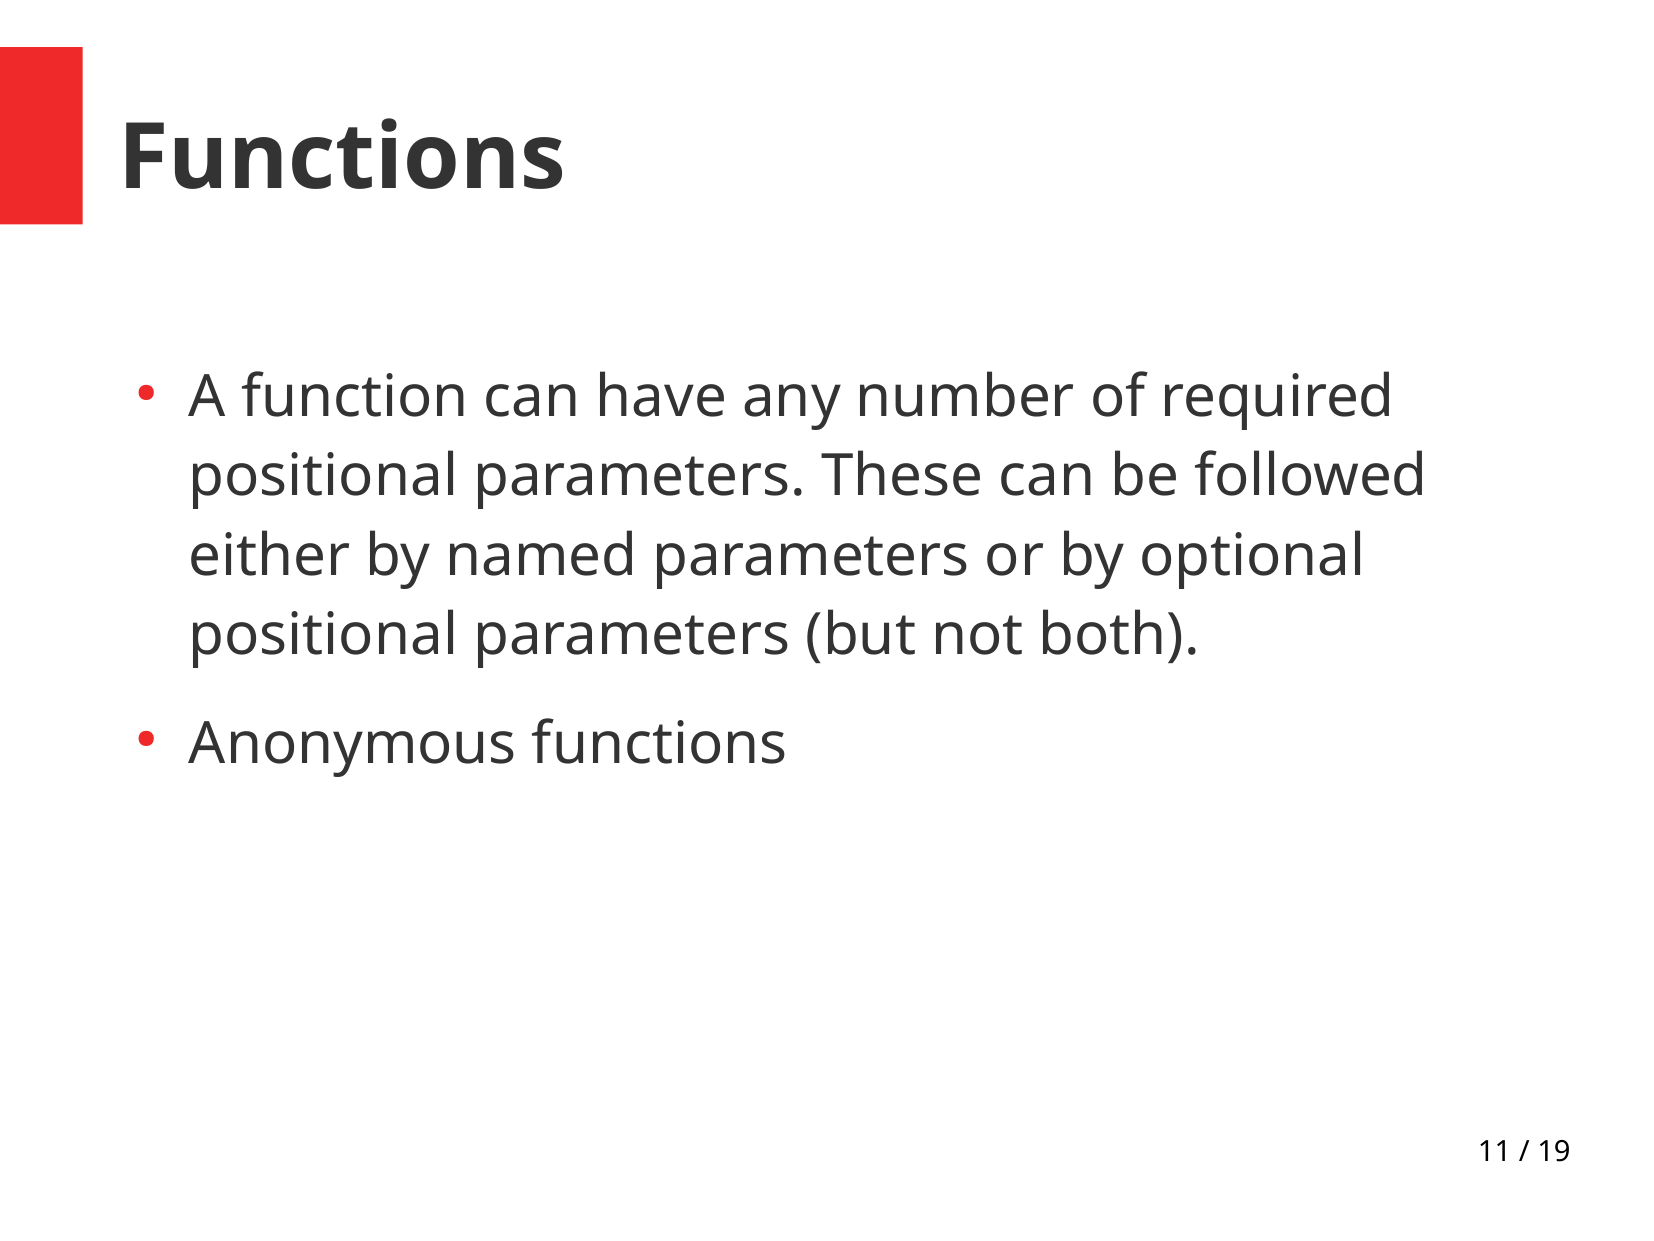

# Functions
A function can have any number of required positional parameters. These can be followed either by named parameters or by optional positional parameters (but not both).
Anonymous functions
11